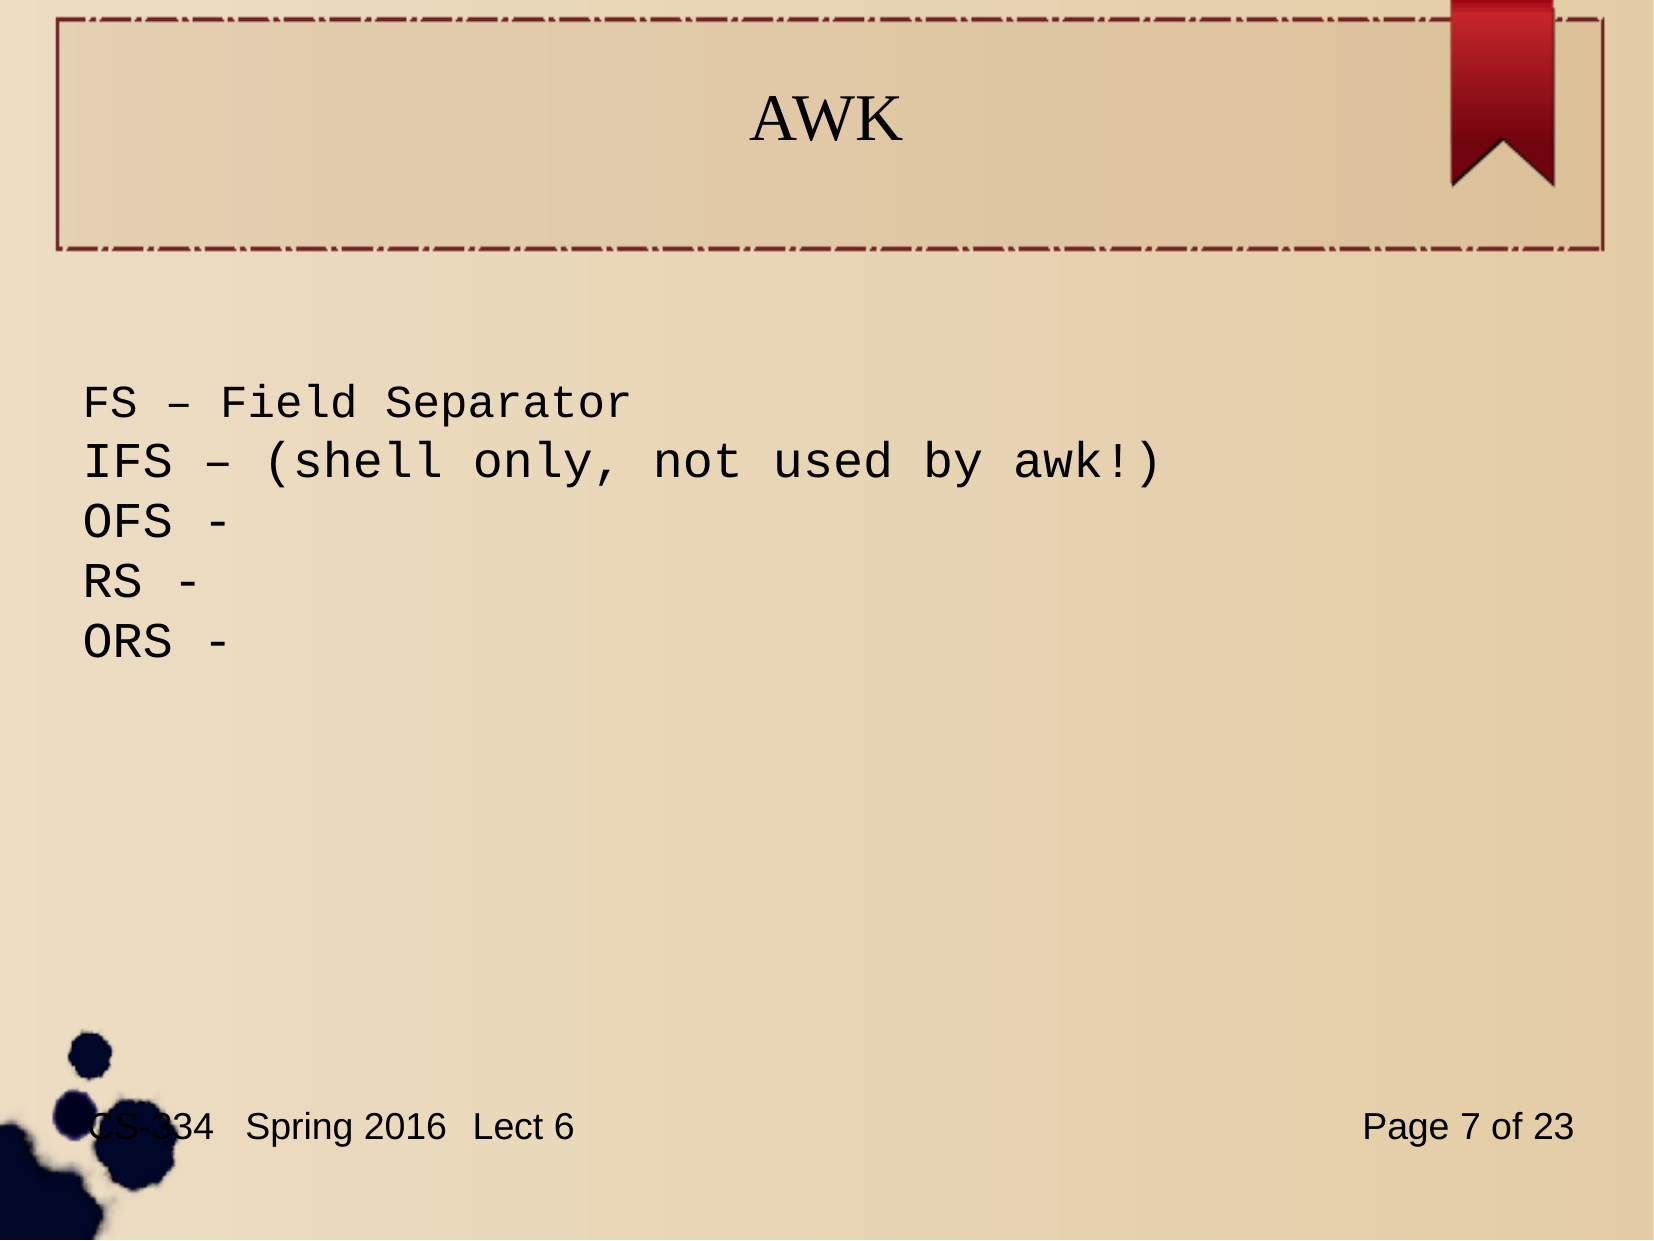

AWK
FS – Field Separator
IFS – (shell only, not used by awk!)
OFS -
RS -
ORS -
CS-334 Spring 2016	 Lect 6											Page of 23